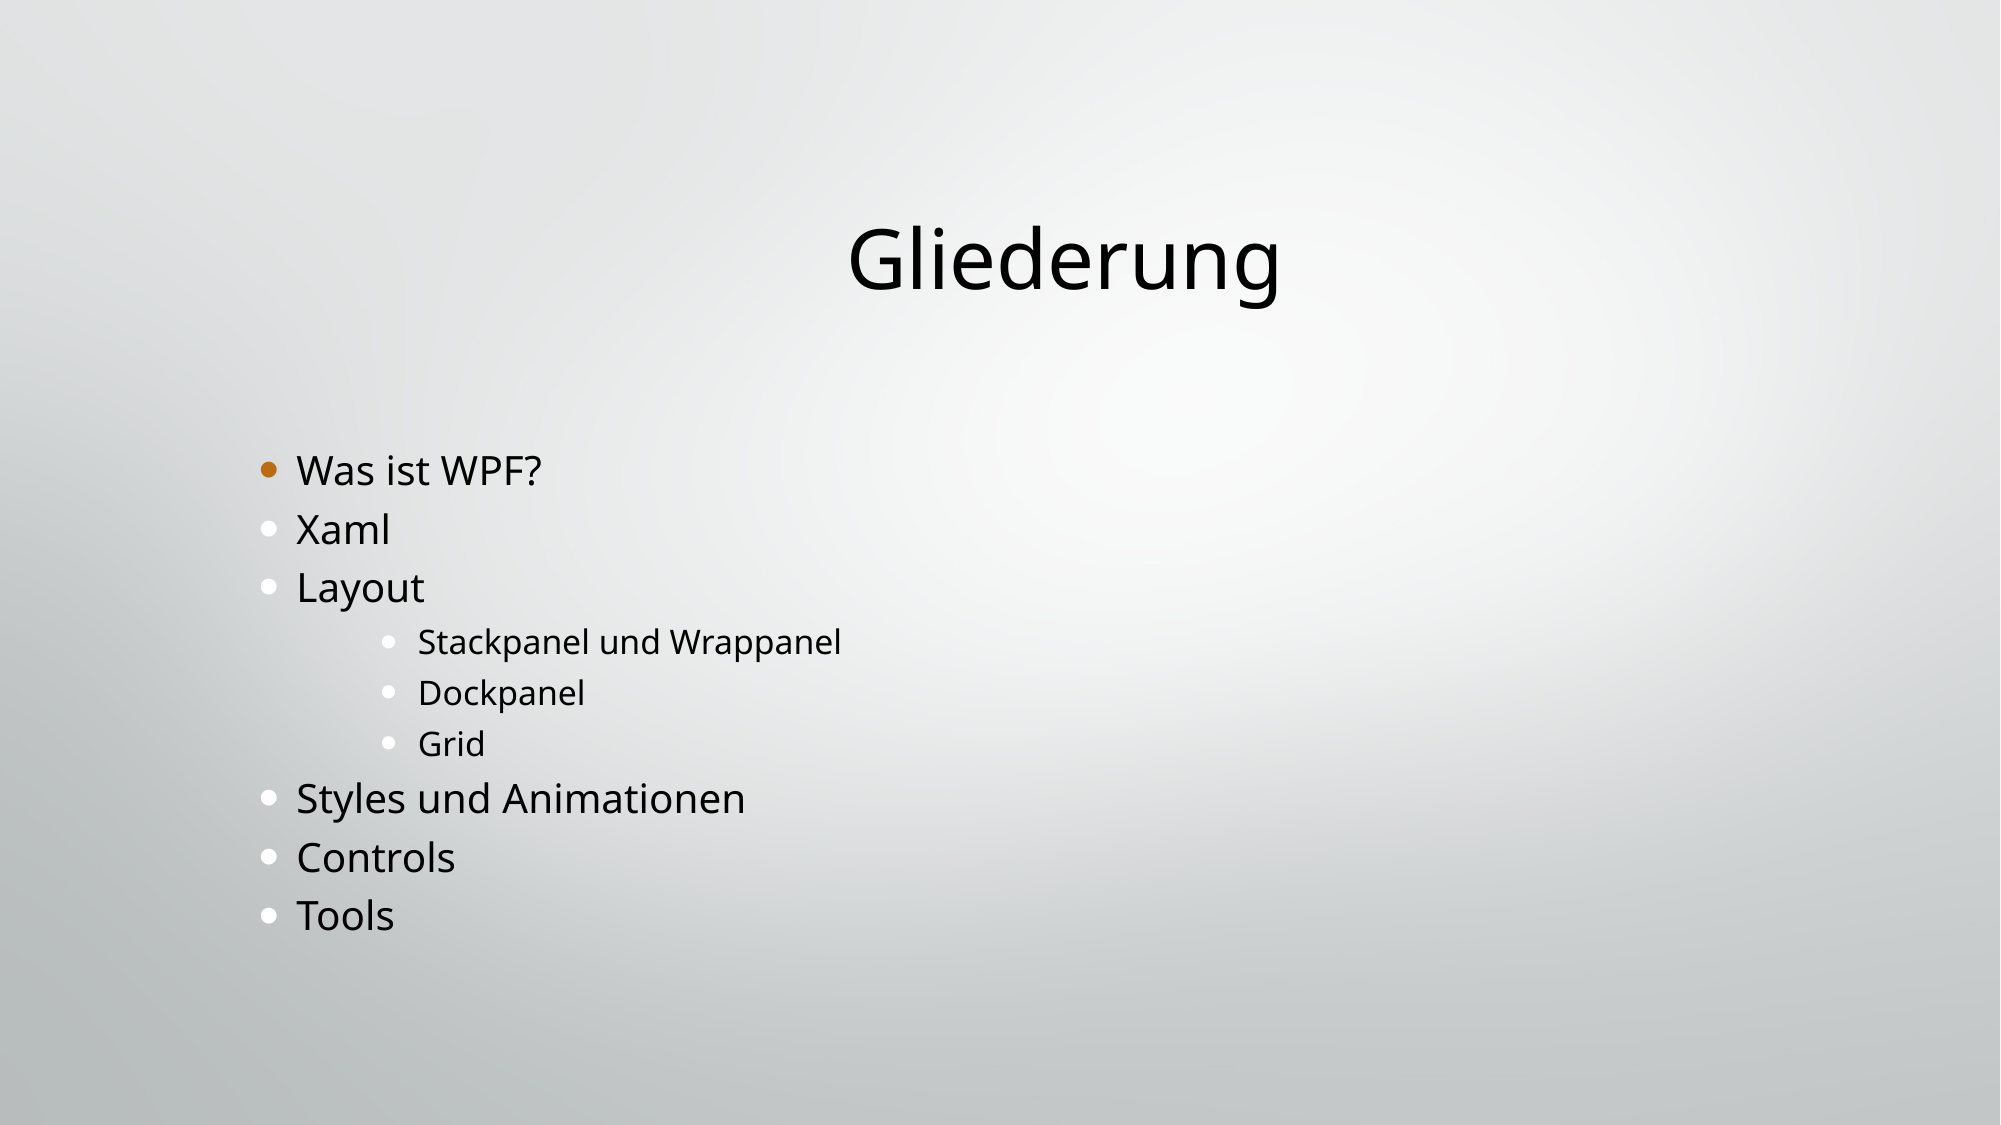

# Gliederung
Was ist WPF?
Xaml
Layout
Stackpanel und Wrappanel
Dockpanel
Grid
Styles und Animationen
Controls
Tools